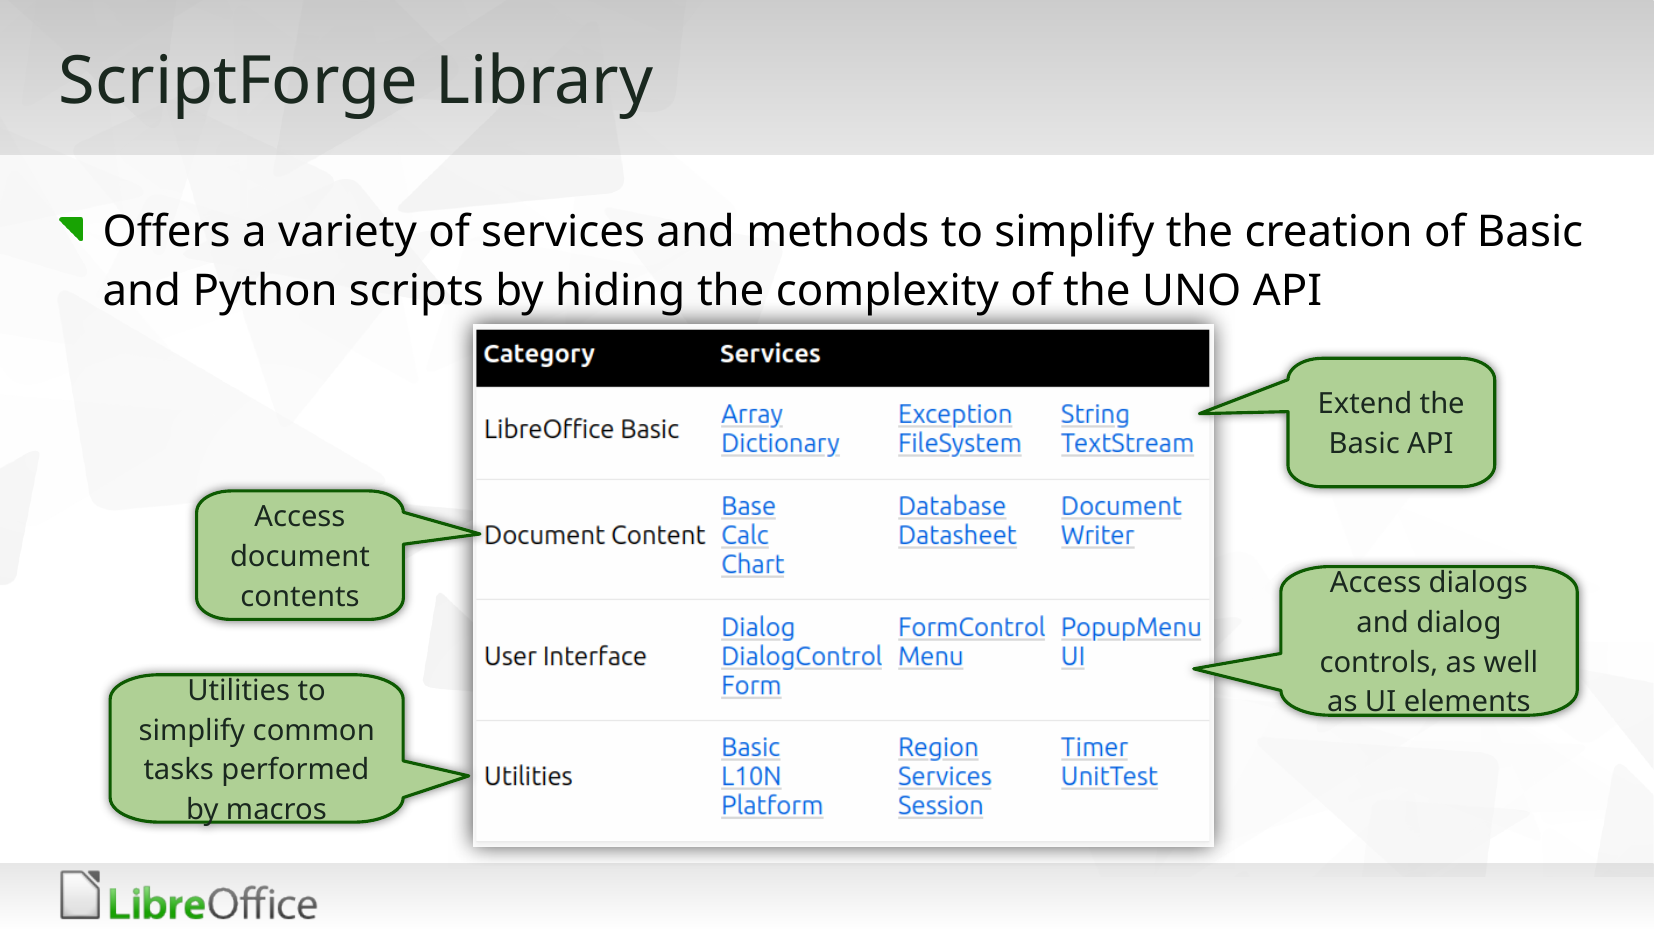

# ScriptForge Library
Offers a variety of services and methods to simplify the creation of Basic and Python scripts by hiding the complexity of the UNO API
Extend the Basic API
Access document contents
Access dialogs and dialog controls, as well as UI elements
Utilities to simplify common tasks performed by macros